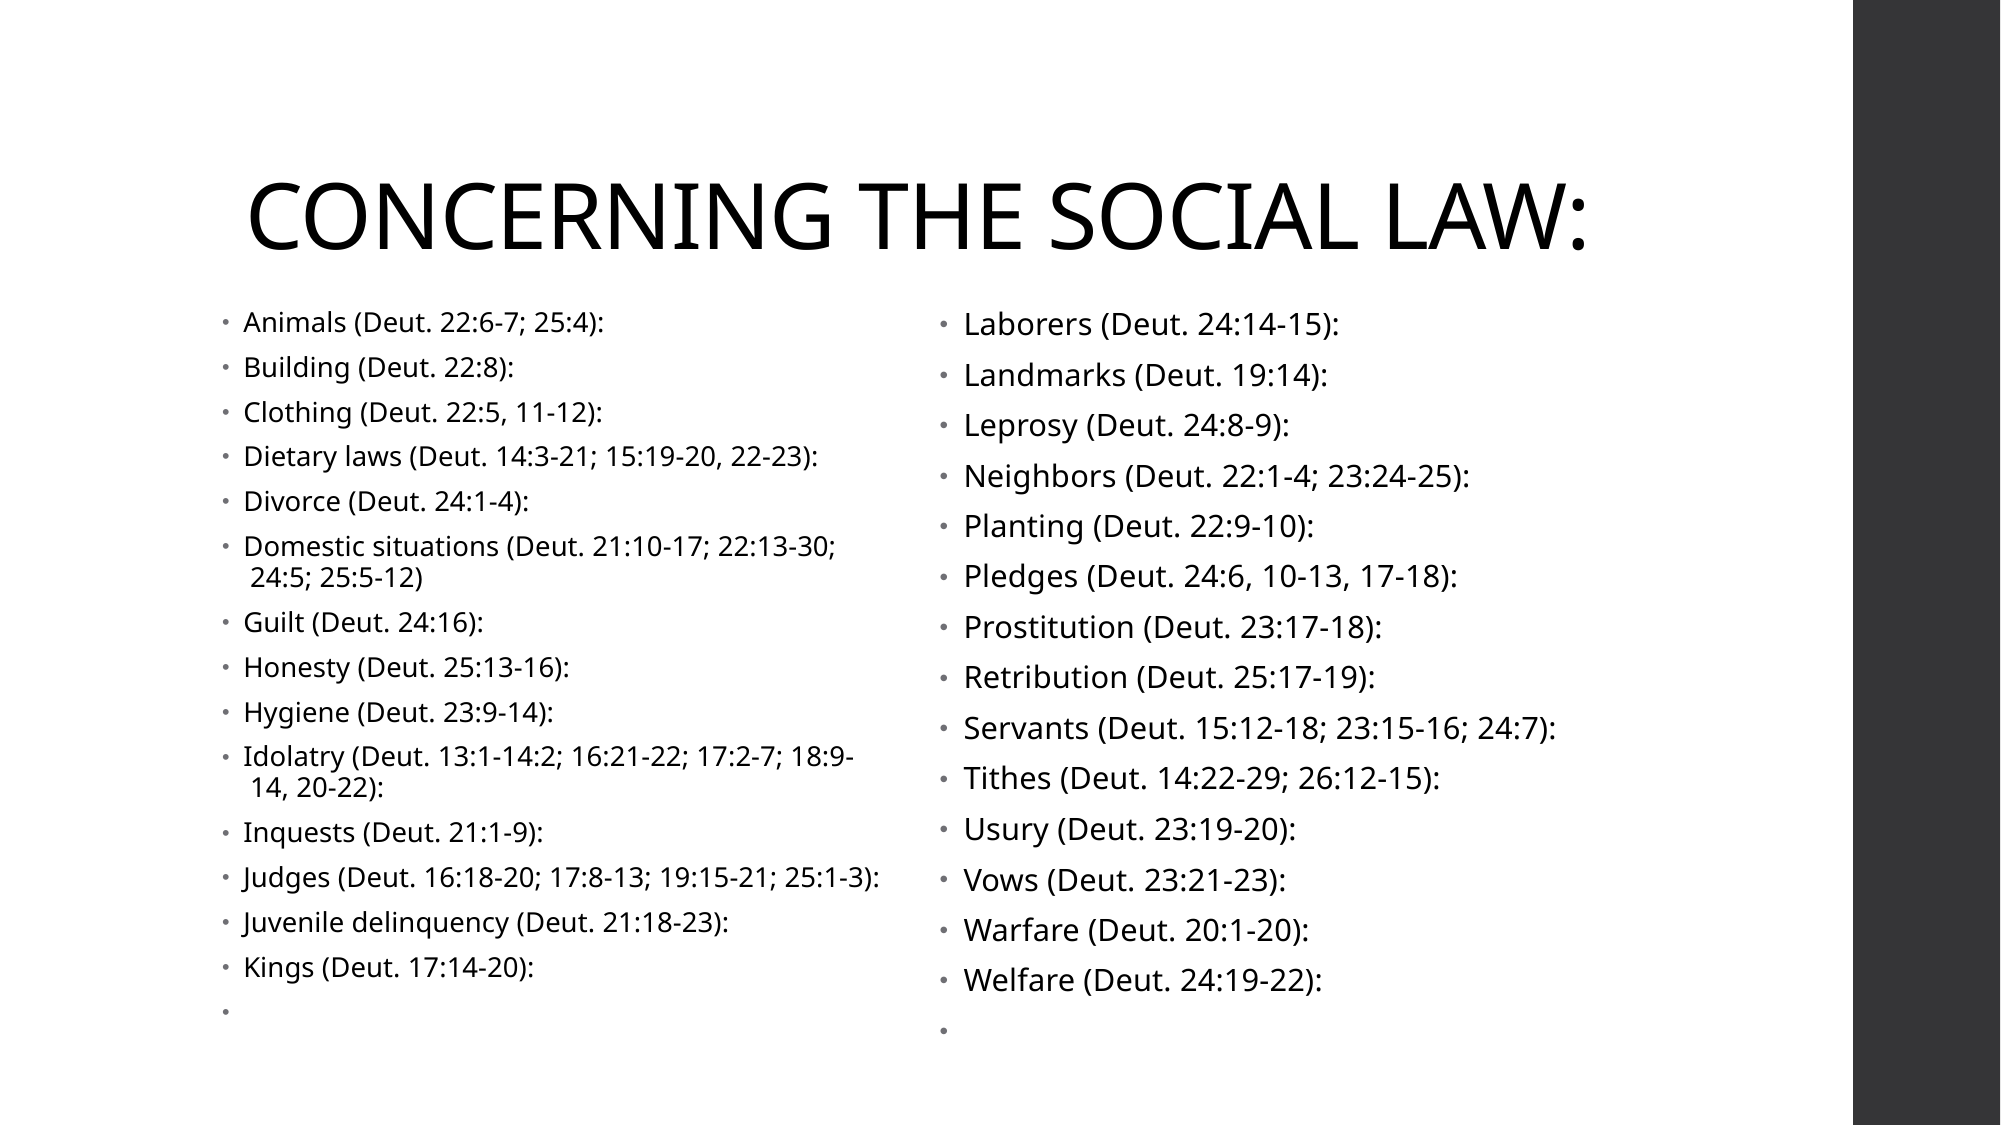

# CONCERNING THE SOCIAL LAW:
 Animals (Deut. 22:6-7; 25:4):
 Building (Deut. 22:8):
 Clothing (Deut. 22:5, 11-12):
 Dietary laws (Deut. 14:3-21; 15:19-20, 22-23):
 Divorce (Deut. 24:1-4):
 Domestic situations (Deut. 21:10-17; 22:13-30; 24:5; 25:5-12)
 Guilt (Deut. 24:16):
 Honesty (Deut. 25:13-16):
 Hygiene (Deut. 23:9-14):
 Idolatry (Deut. 13:1-14:2; 16:21-22; 17:2-7; 18:9-14, 20-22):
 Inquests (Deut. 21:1-9):
 Judges (Deut. 16:18-20; 17:8-13; 19:15-21; 25:1-3):
 Juvenile delinquency (Deut. 21:18-23):
 Kings (Deut. 17:14-20):
 Laborers (Deut. 24:14-15):
 Landmarks (Deut. 19:14):
 Leprosy (Deut. 24:8-9):
 Neighbors (Deut. 22:1-4; 23:24-25):
 Planting (Deut. 22:9-10):
 Pledges (Deut. 24:6, 10-13, 17-18):
 Prostitution (Deut. 23:17-18):
 Retribution (Deut. 25:17-19):
 Servants (Deut. 15:12-18; 23:15-16; 24:7):
 Tithes (Deut. 14:22-29; 26:12-15):
 Usury (Deut. 23:19-20):
 Vows (Deut. 23:21-23):
 Warfare (Deut. 20:1-20):
 Welfare (Deut. 24:19-22):